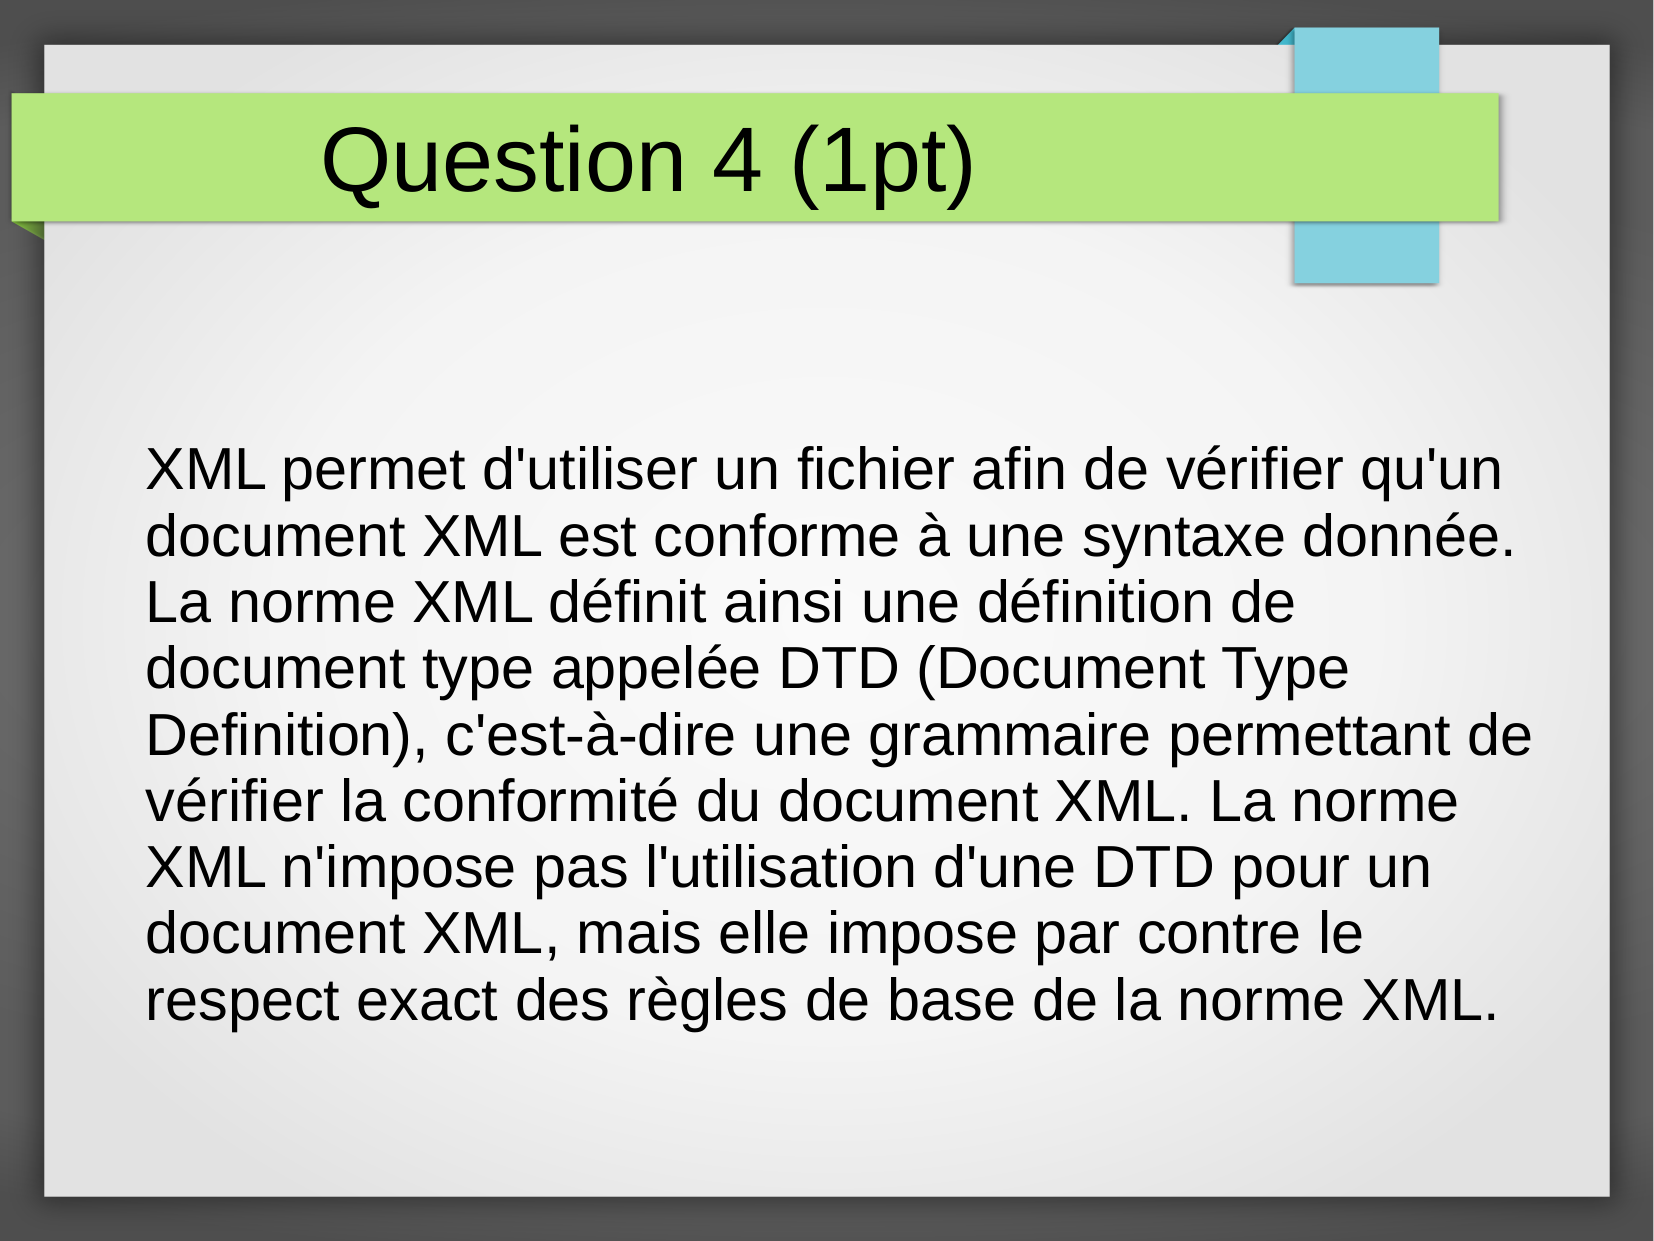

# Question 4 (1pt)
XML permet d'utiliser un fichier afin de vérifier qu'un document XML est conforme à une syntaxe donnée. La norme XML définit ainsi une définition de document type appelée DTD (Document Type Definition), c'est-à-dire une grammaire permettant de vérifier la conformité du document XML. La norme XML n'impose pas l'utilisation d'une DTD pour un document XML, mais elle impose par contre le respect exact des règles de base de la norme XML.